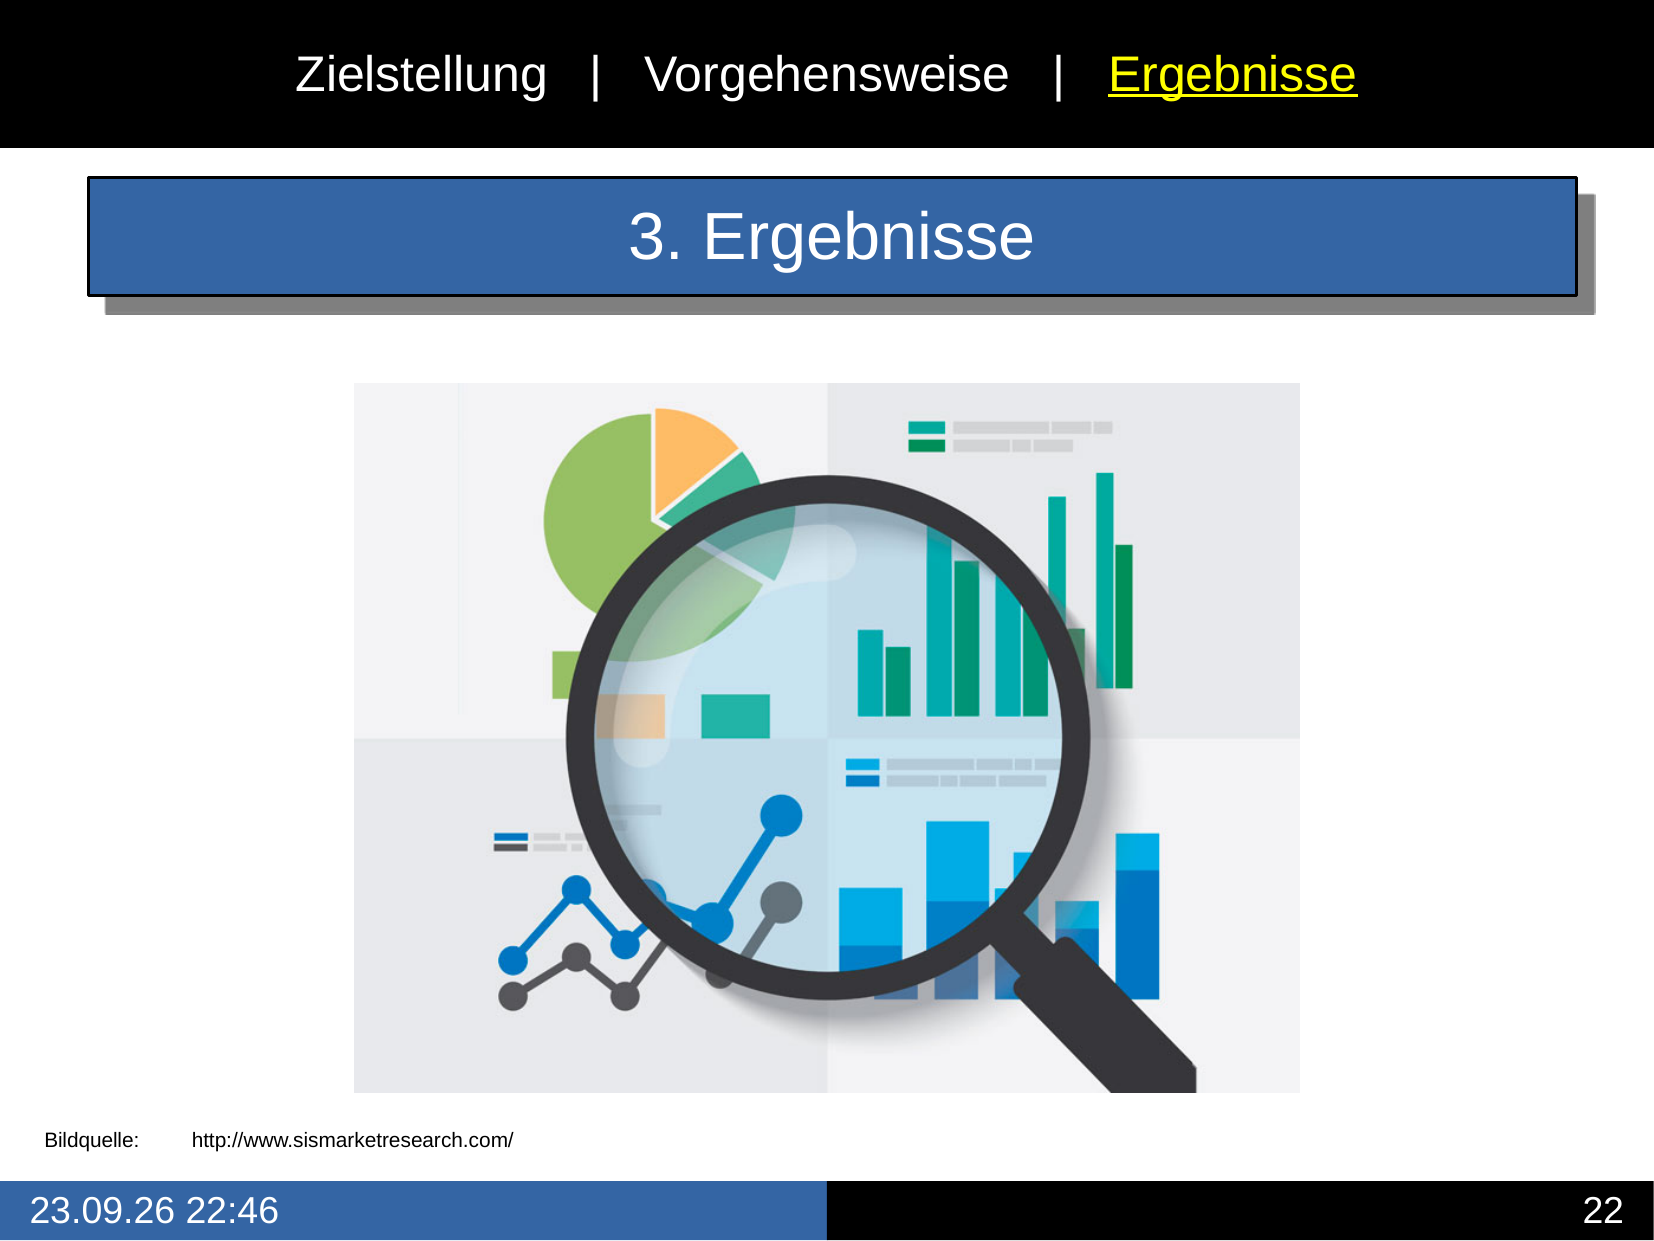

Zielstellung | Vorgehensweise | Ergebnisse
# 3. Ergebnisse
Bildquelle: 	http://www.sismarketresearch.com/
22